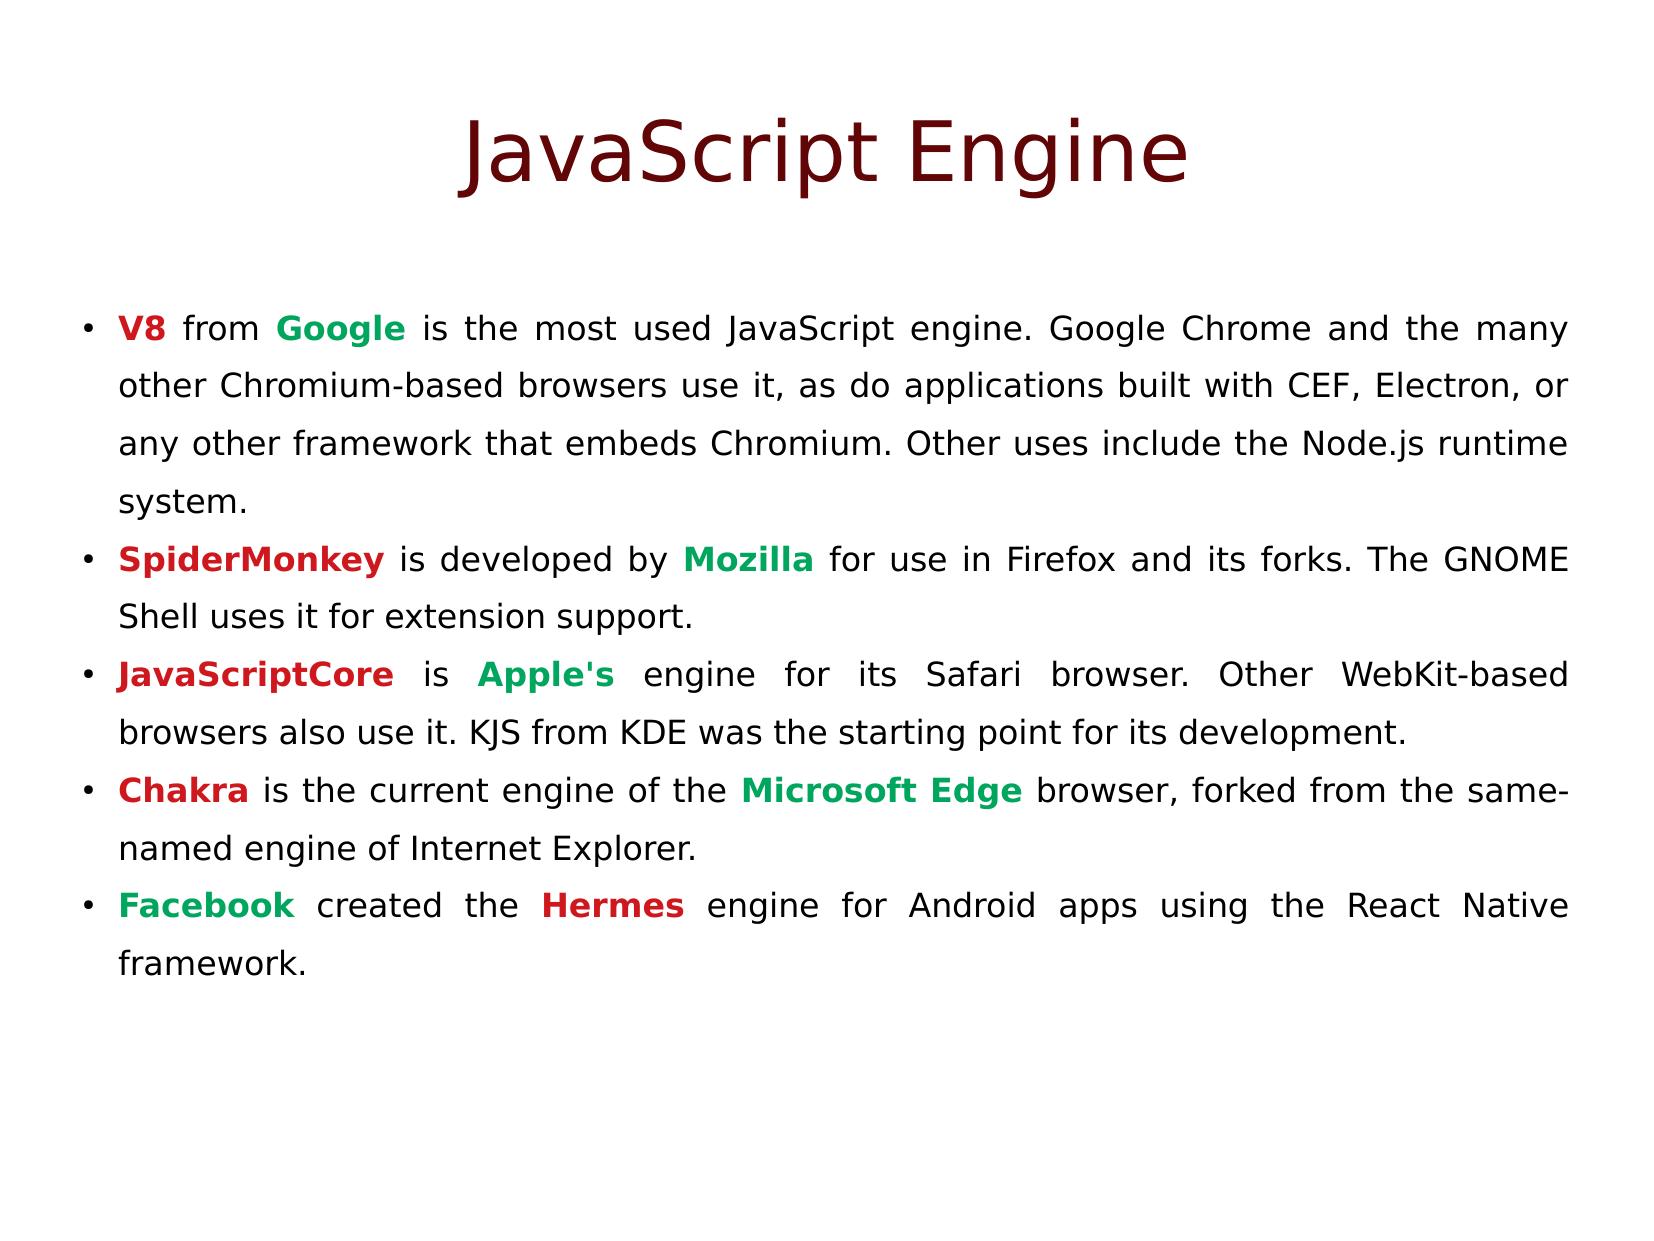

# JavaScript Engine
V8 from Google is the most used JavaScript engine. Google Chrome and the many other Chromium-based browsers use it, as do applications built with CEF, Electron, or any other framework that embeds Chromium. Other uses include the Node.js runtime system.
SpiderMonkey is developed by Mozilla for use in Firefox and its forks. The GNOME Shell uses it for extension support.
JavaScriptCore is Apple's engine for its Safari browser. Other WebKit-based browsers also use it. KJS from KDE was the starting point for its development.
Chakra is the current engine of the Microsoft Edge browser, forked from the same-named engine of Internet Explorer.
Facebook created the Hermes engine for Android apps using the React Native framework.